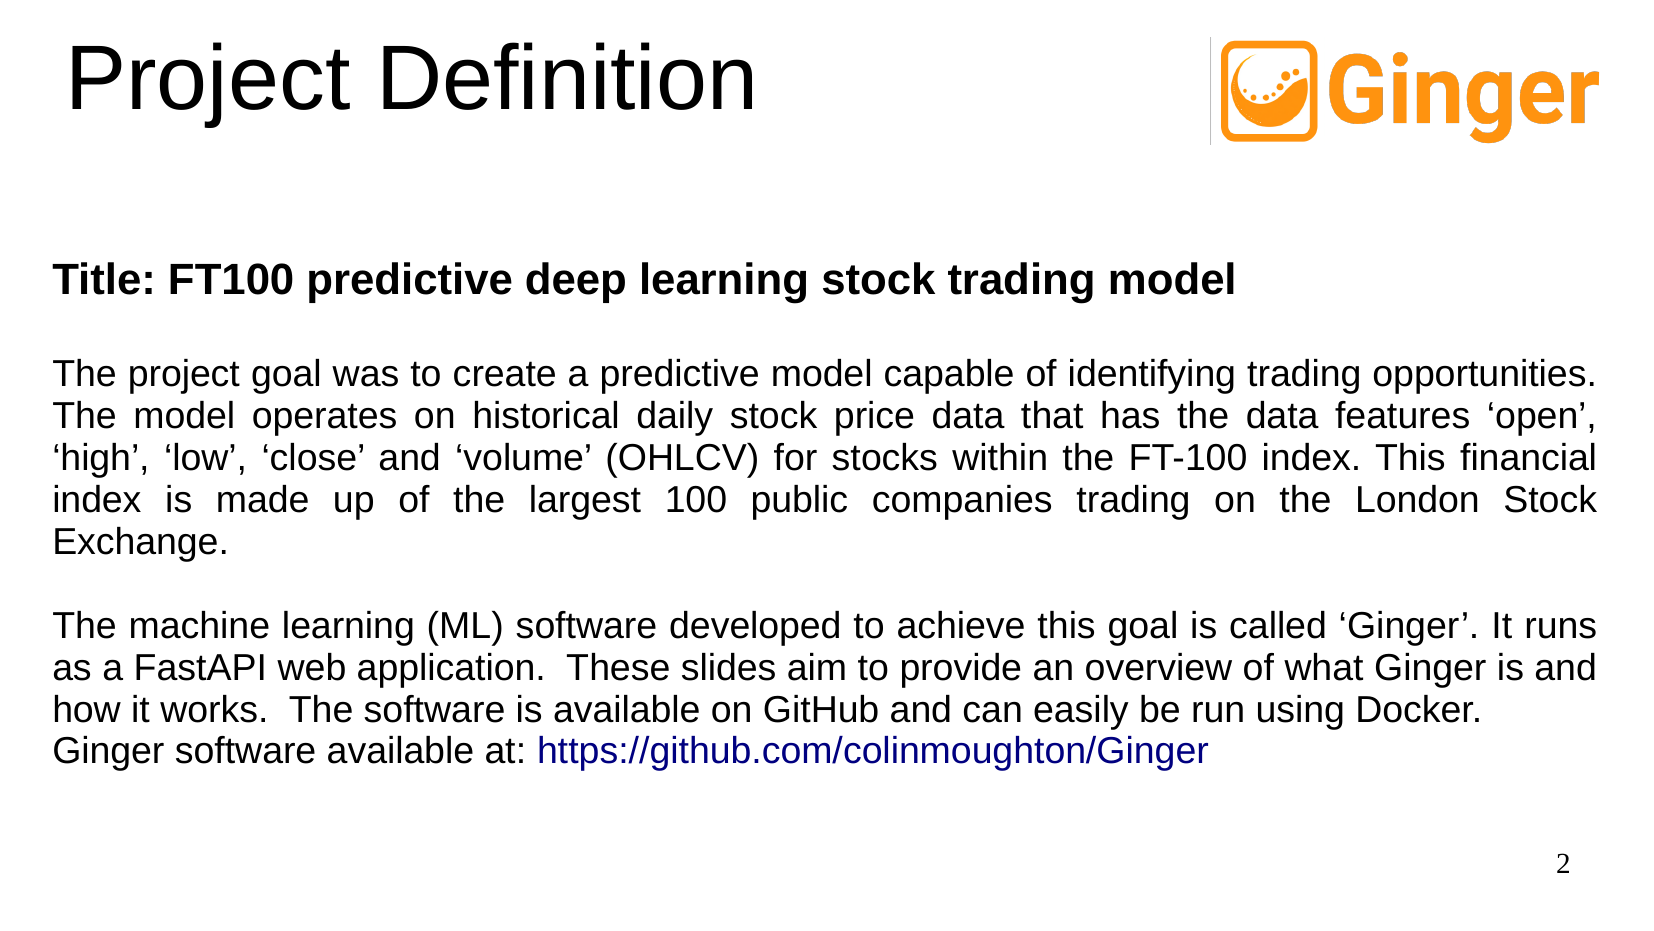

# Project Definition
Title: FT100 predictive deep learning stock trading model
The project goal was to create a predictive model capable of identifying trading opportunities. The model operates on historical daily stock price data that has the data features ‘open’, ‘high’, ‘low’, ‘close’ and ‘volume’ (OHLCV) for stocks within the FT-100 index. This financial index is made up of the largest 100 public companies trading on the London Stock Exchange.
The machine learning (ML) software developed to achieve this goal is called ‘Ginger’. It runs as a FastAPI web application. These slides aim to provide an overview of what Ginger is and how it works. The software is available on GitHub and can easily be run using Docker.
Ginger software available at: https://github.com/colinmoughton/Ginger
2